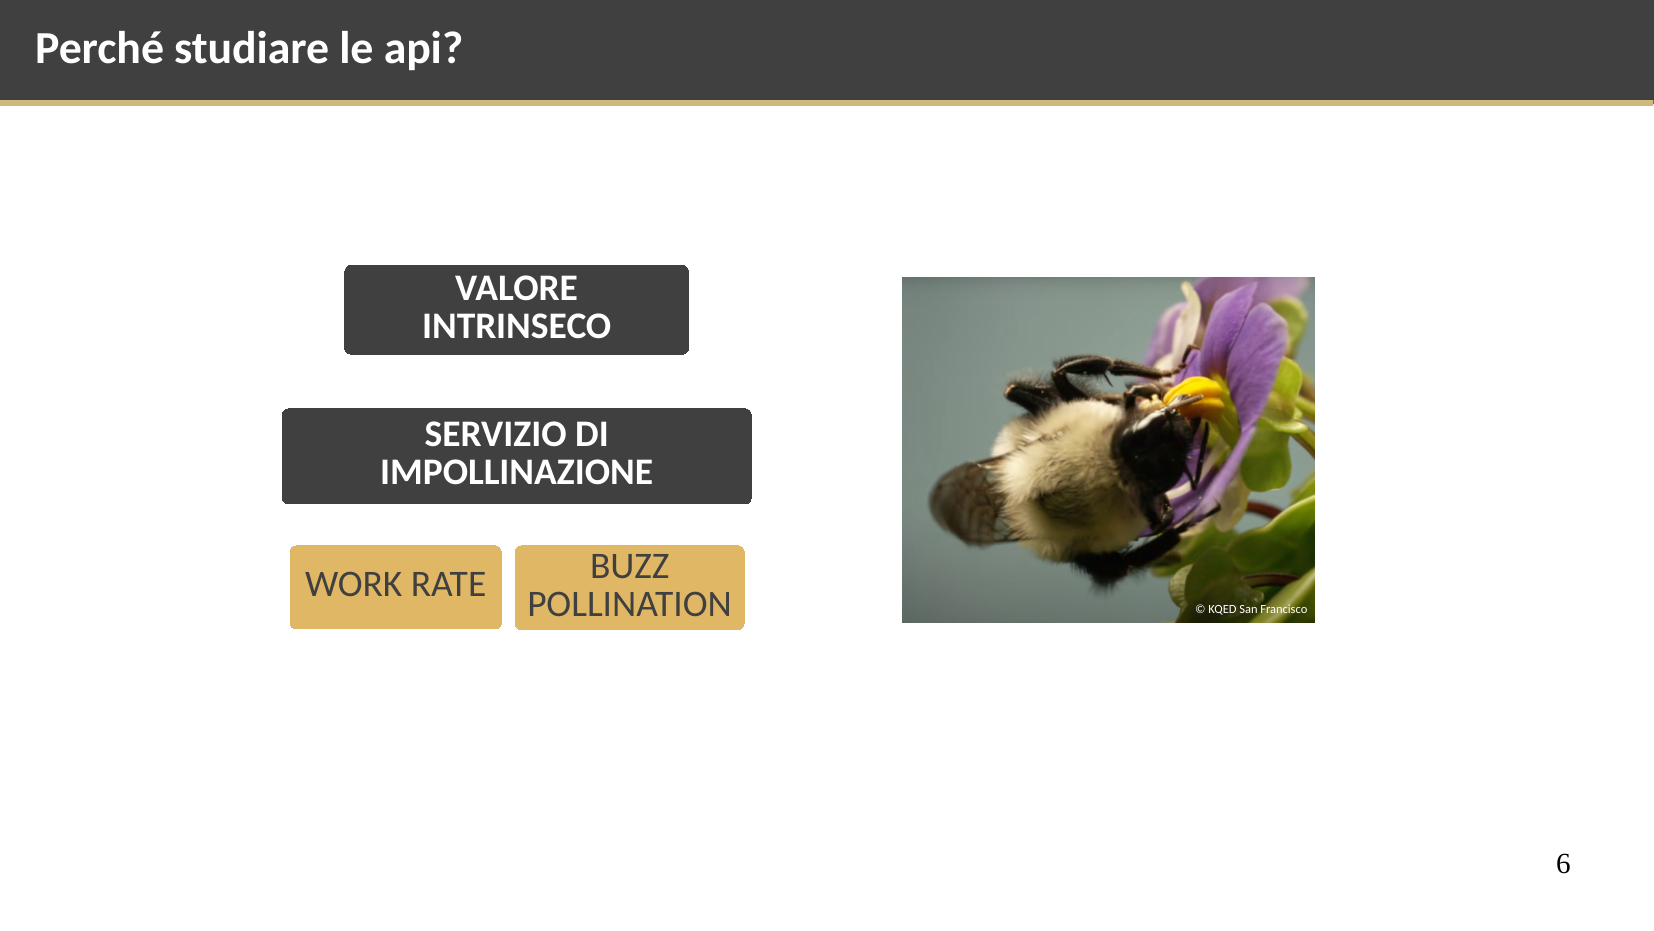

Perché studiare le api?
VALORE
INTRINSECO
SERVIZIO DI
IMPOLLINAZIONE
WORK RATE
BUZZ
POLLINATION
© KQED San Francisco
6